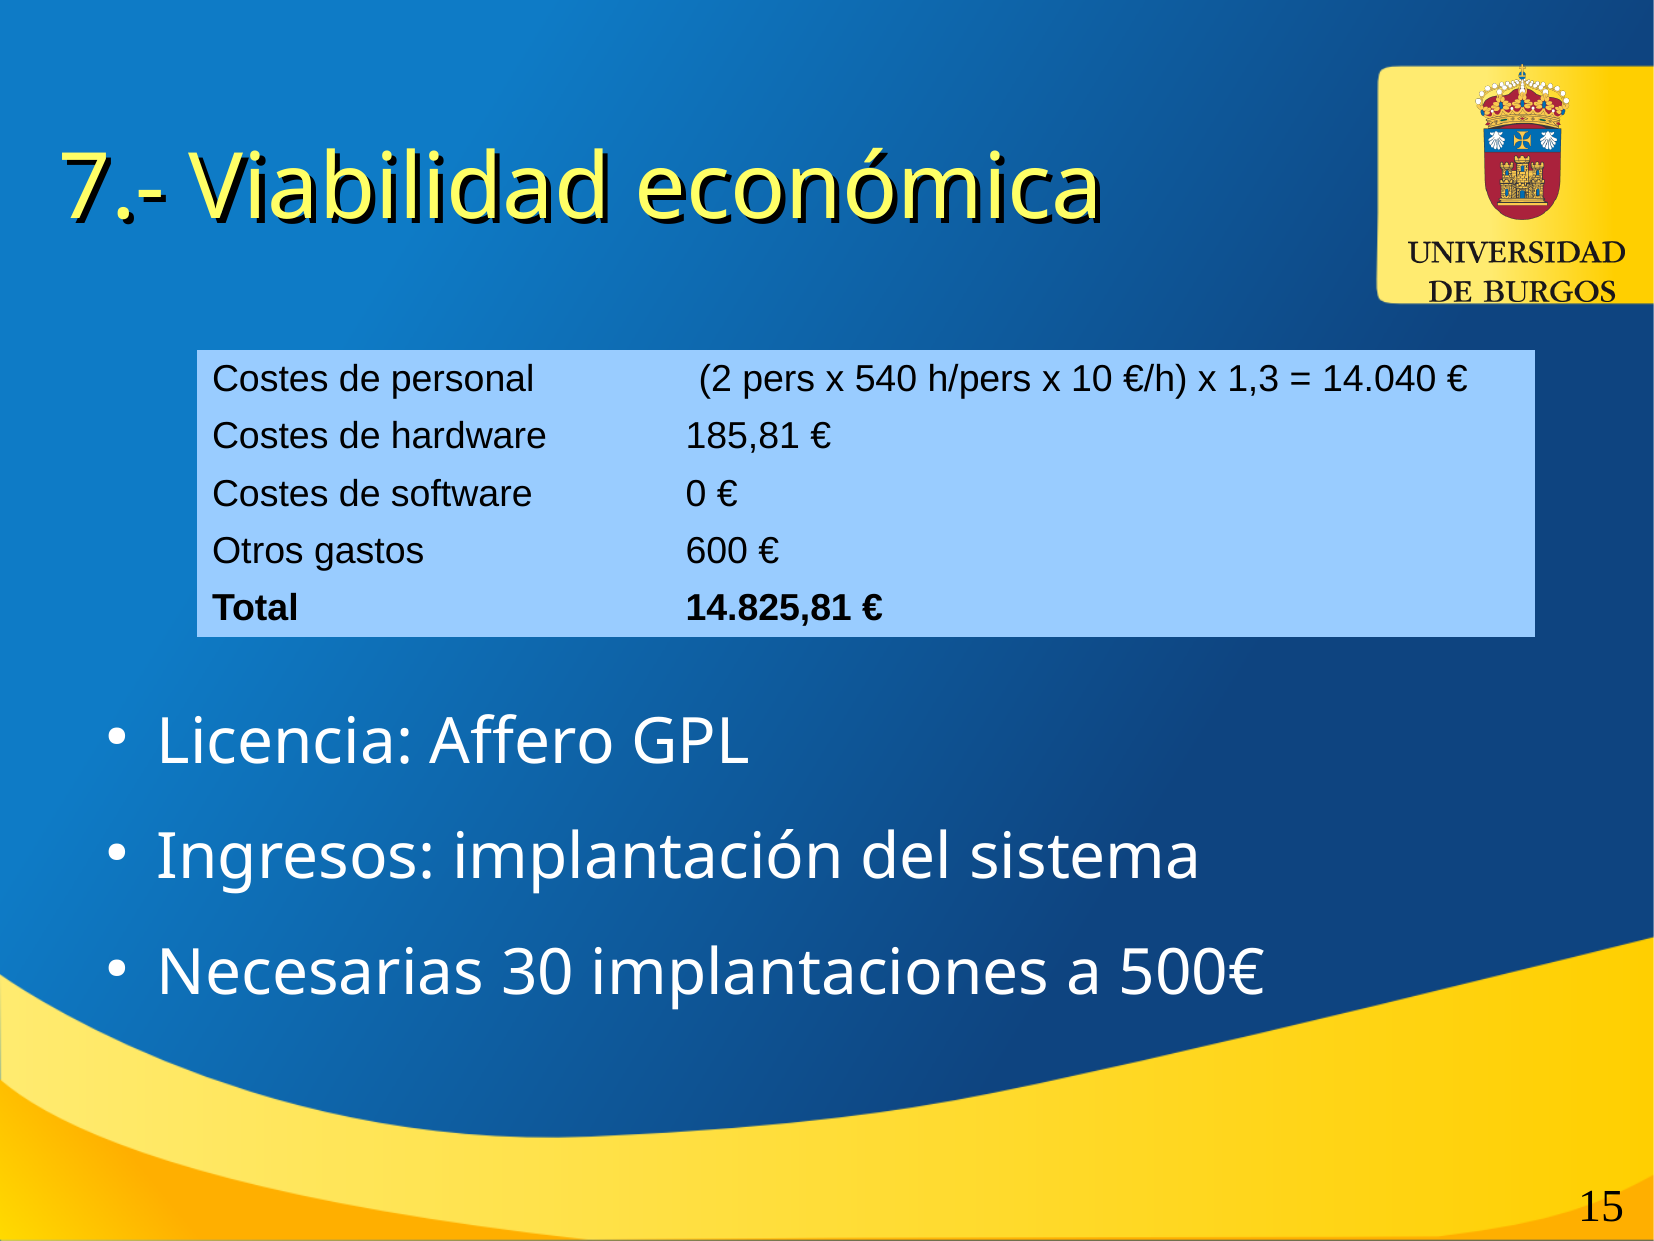

# 7.- Viabilidad económica
| Costes de personal | (2 pers x 540 h/pers x 10 €/h) x 1,3 = 14.040 € |
| --- | --- |
| Costes de hardware | 185,81 € |
| Costes de software | 0 € |
| Otros gastos | 600 € |
| Total | 14.825,81 € |
Licencia: Affero GPL
Ingresos: implantación del sistema
Necesarias 30 implantaciones a 500€
15